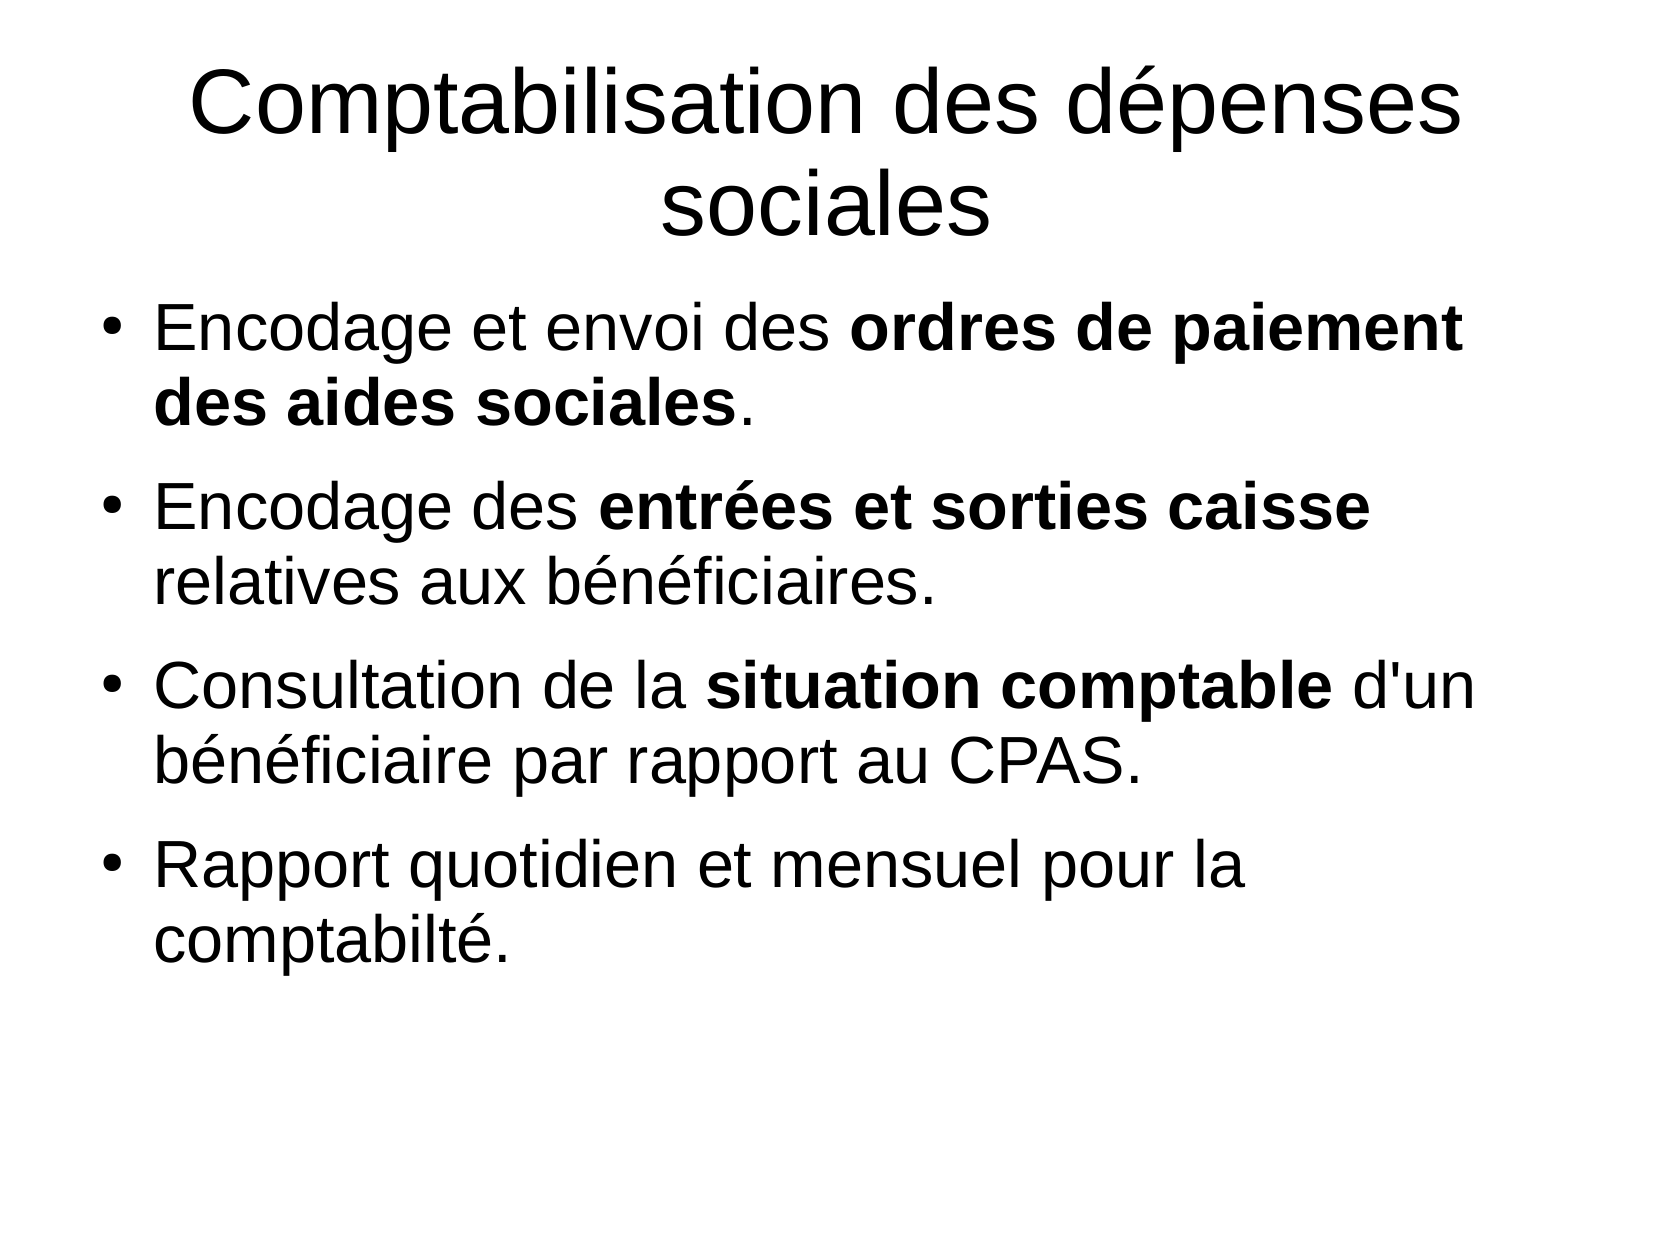

# Comptabilisation des dépenses sociales
Encodage et envoi des ordres de paiement des aides sociales.
Encodage des entrées et sorties caisse relatives aux bénéficiaires.
Consultation de la situation comptable d'un bénéficiaire par rapport au CPAS.
Rapport quotidien et mensuel pour la comptabilté.